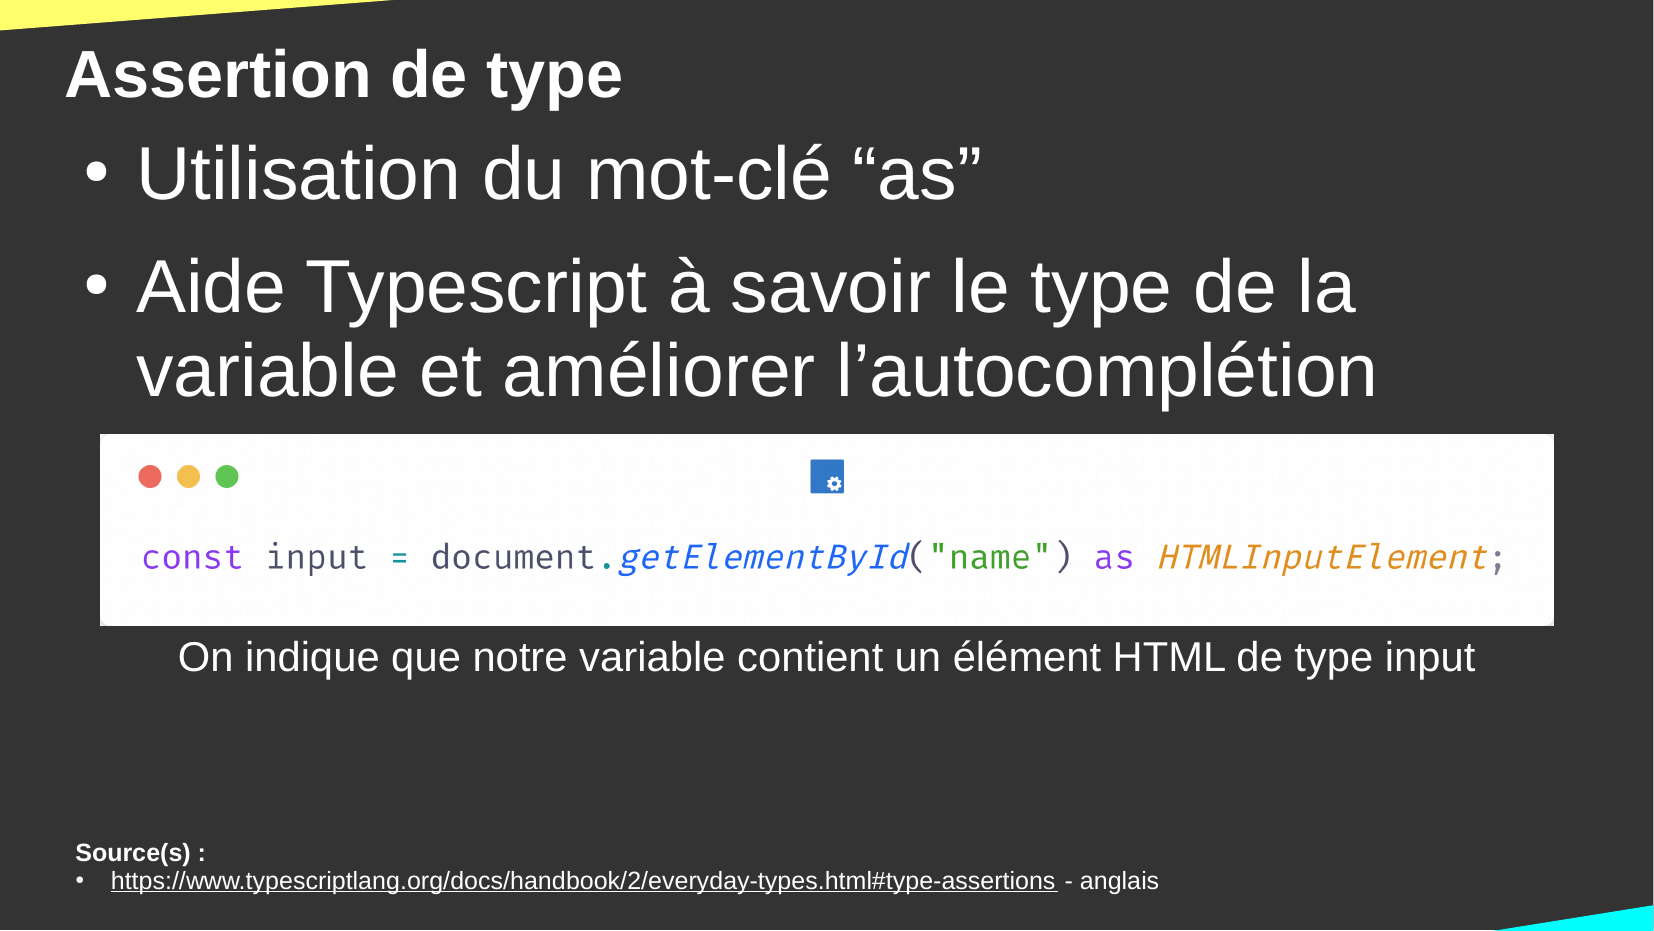

# Assertion de type
Utilisation du mot-clé “as”
Aide Typescript à savoir le type de la variable et améliorer l’autocomplétion
On indique que notre variable contient un élément HTML de type input
Source(s) :
https://www.typescriptlang.org/docs/handbook/2/everyday-types.html#type-assertions - anglais